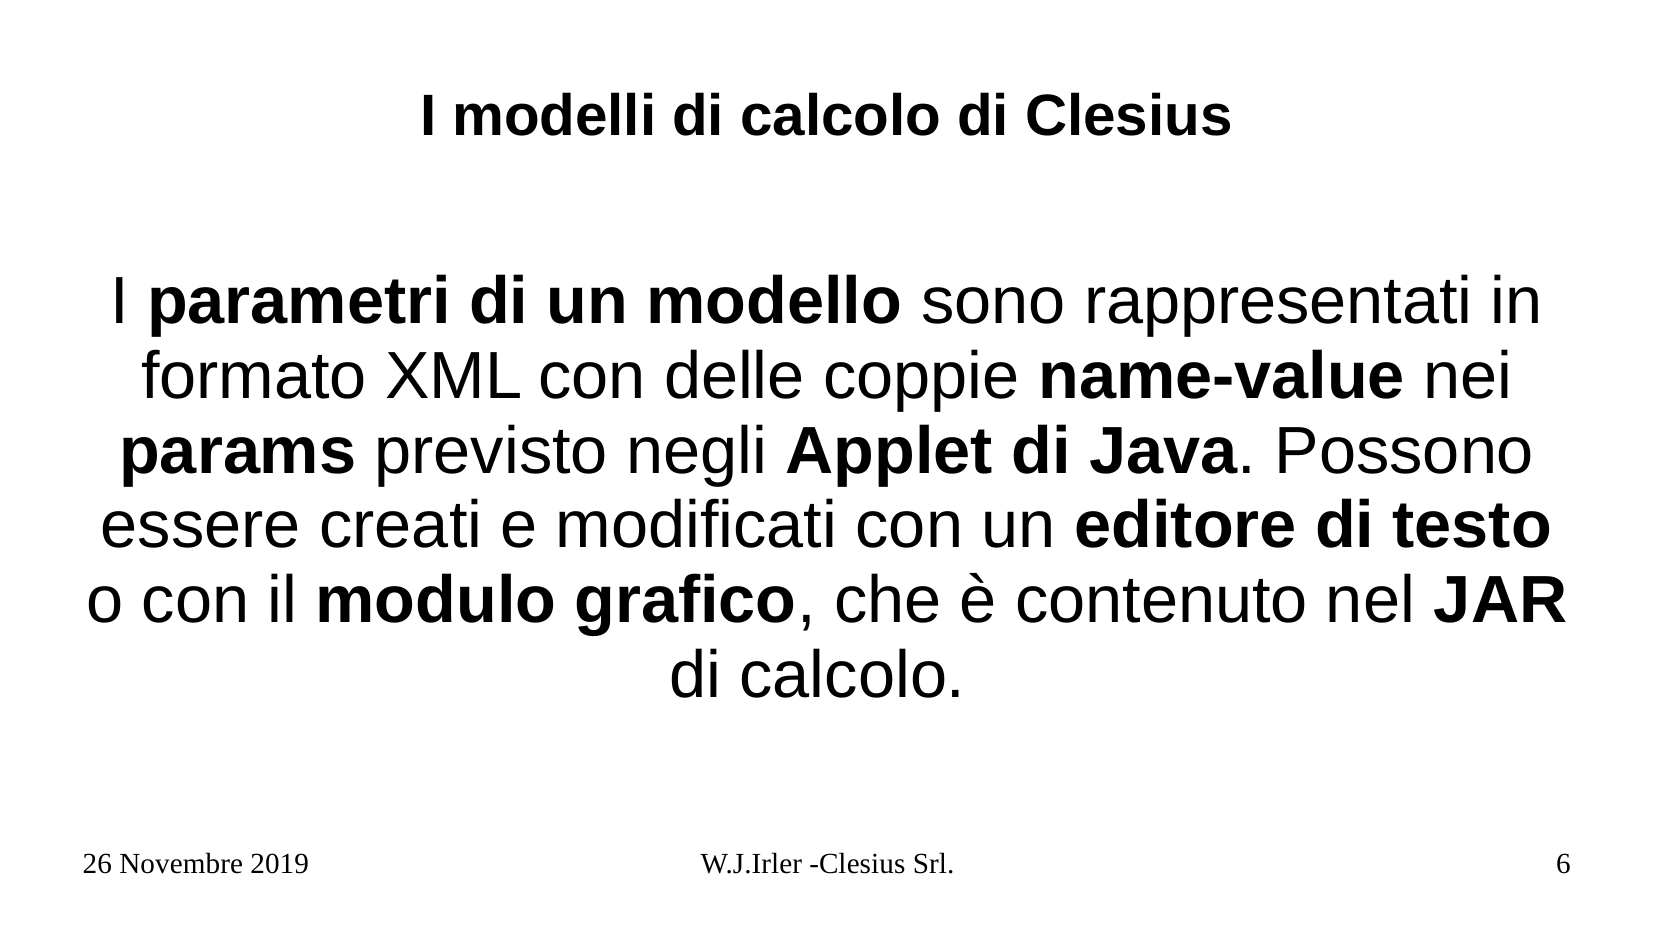

# I modelli di calcolo di Clesius
I parametri di un modello sono rappresentati in formato XML con delle coppie name-value nei params previsto negli Applet di Java. Possono essere creati e modificati con un editore di testo o con il modulo grafico, che è contenuto nel JAR di calcolo.
26 Novembre 2019
W.J.Irler -Clesius Srl.
6